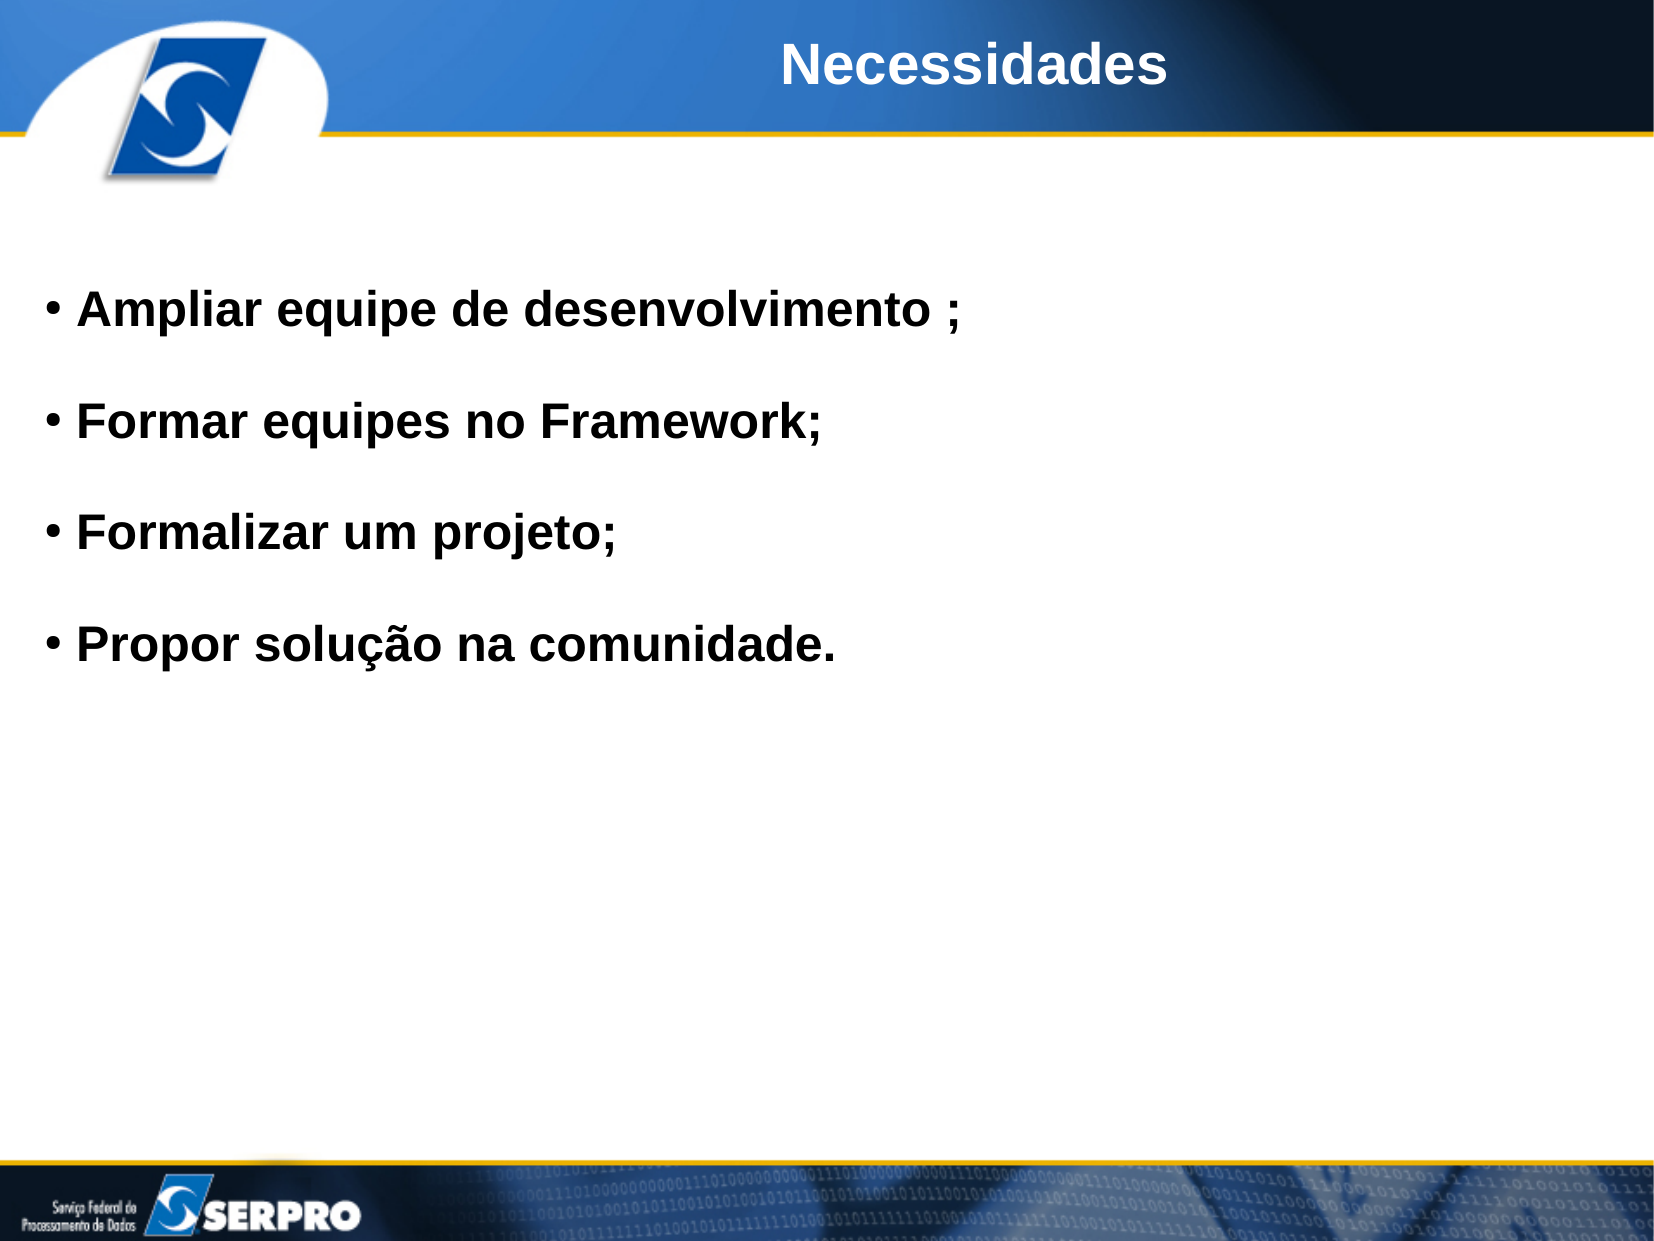

# Necessidades
 Ampliar equipe de desenvolvimento ;
 Formar equipes no Framework;
 Formalizar um projeto;
 Propor solução na comunidade.